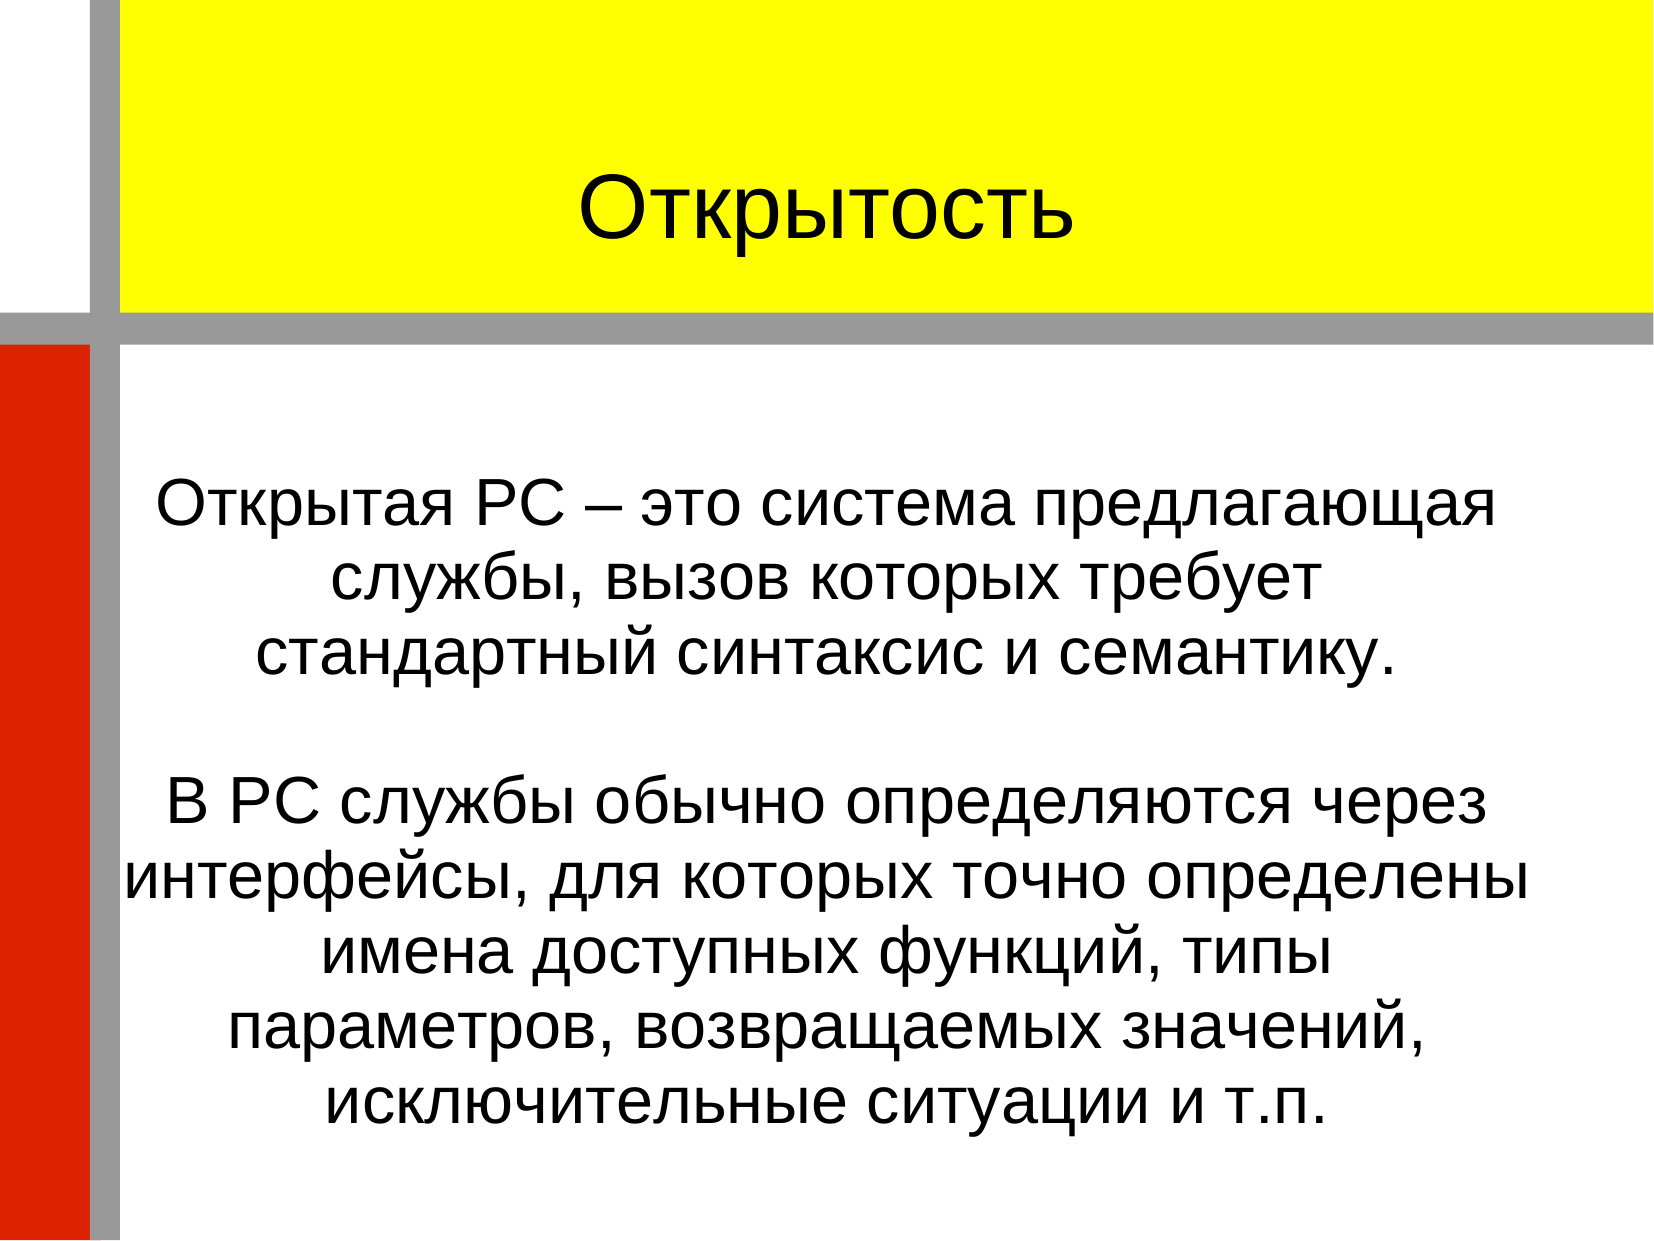

# Открытость
Открытая РС – это система предлагающая службы, вызов которых требует стандартный синтаксис и семантику.
В РС службы обычно определяются через интерфейсы, для которых точно определены имена доступных функций, типы параметров, возвращаемых значений, исключительные ситуации и т.п.